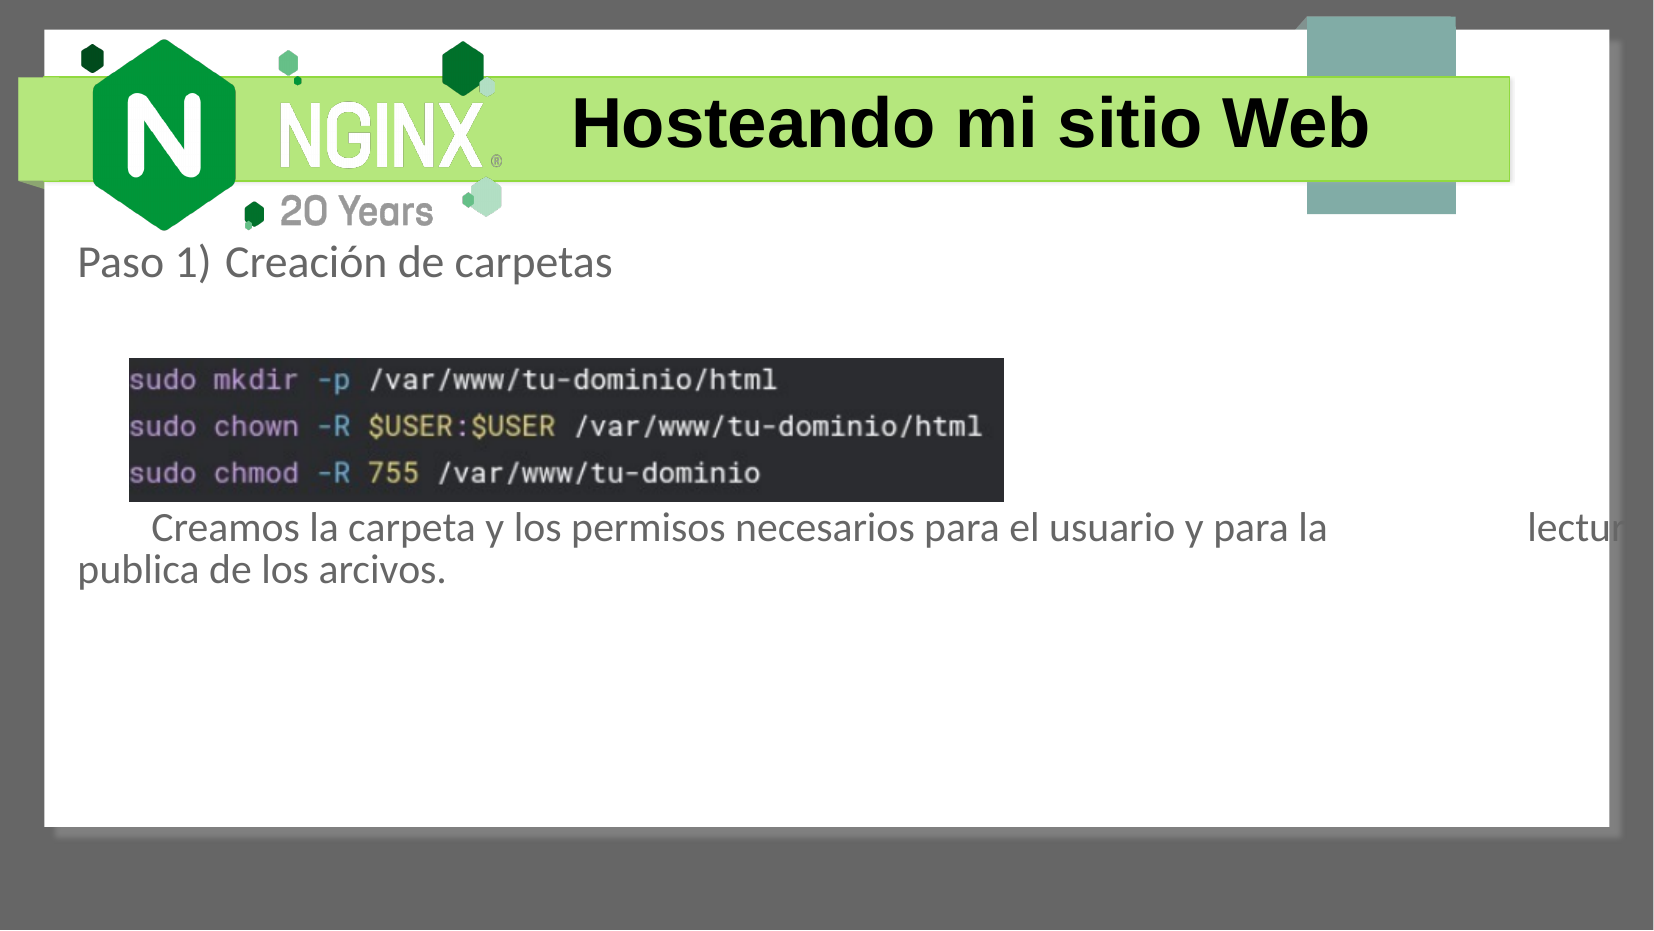

# Hosteando mi sitio Web
Paso 1) 	Creación de carpetas
	Creamos la carpeta y los permisos necesarios para el usuario y para la 		 lectura publica de los arcivos.